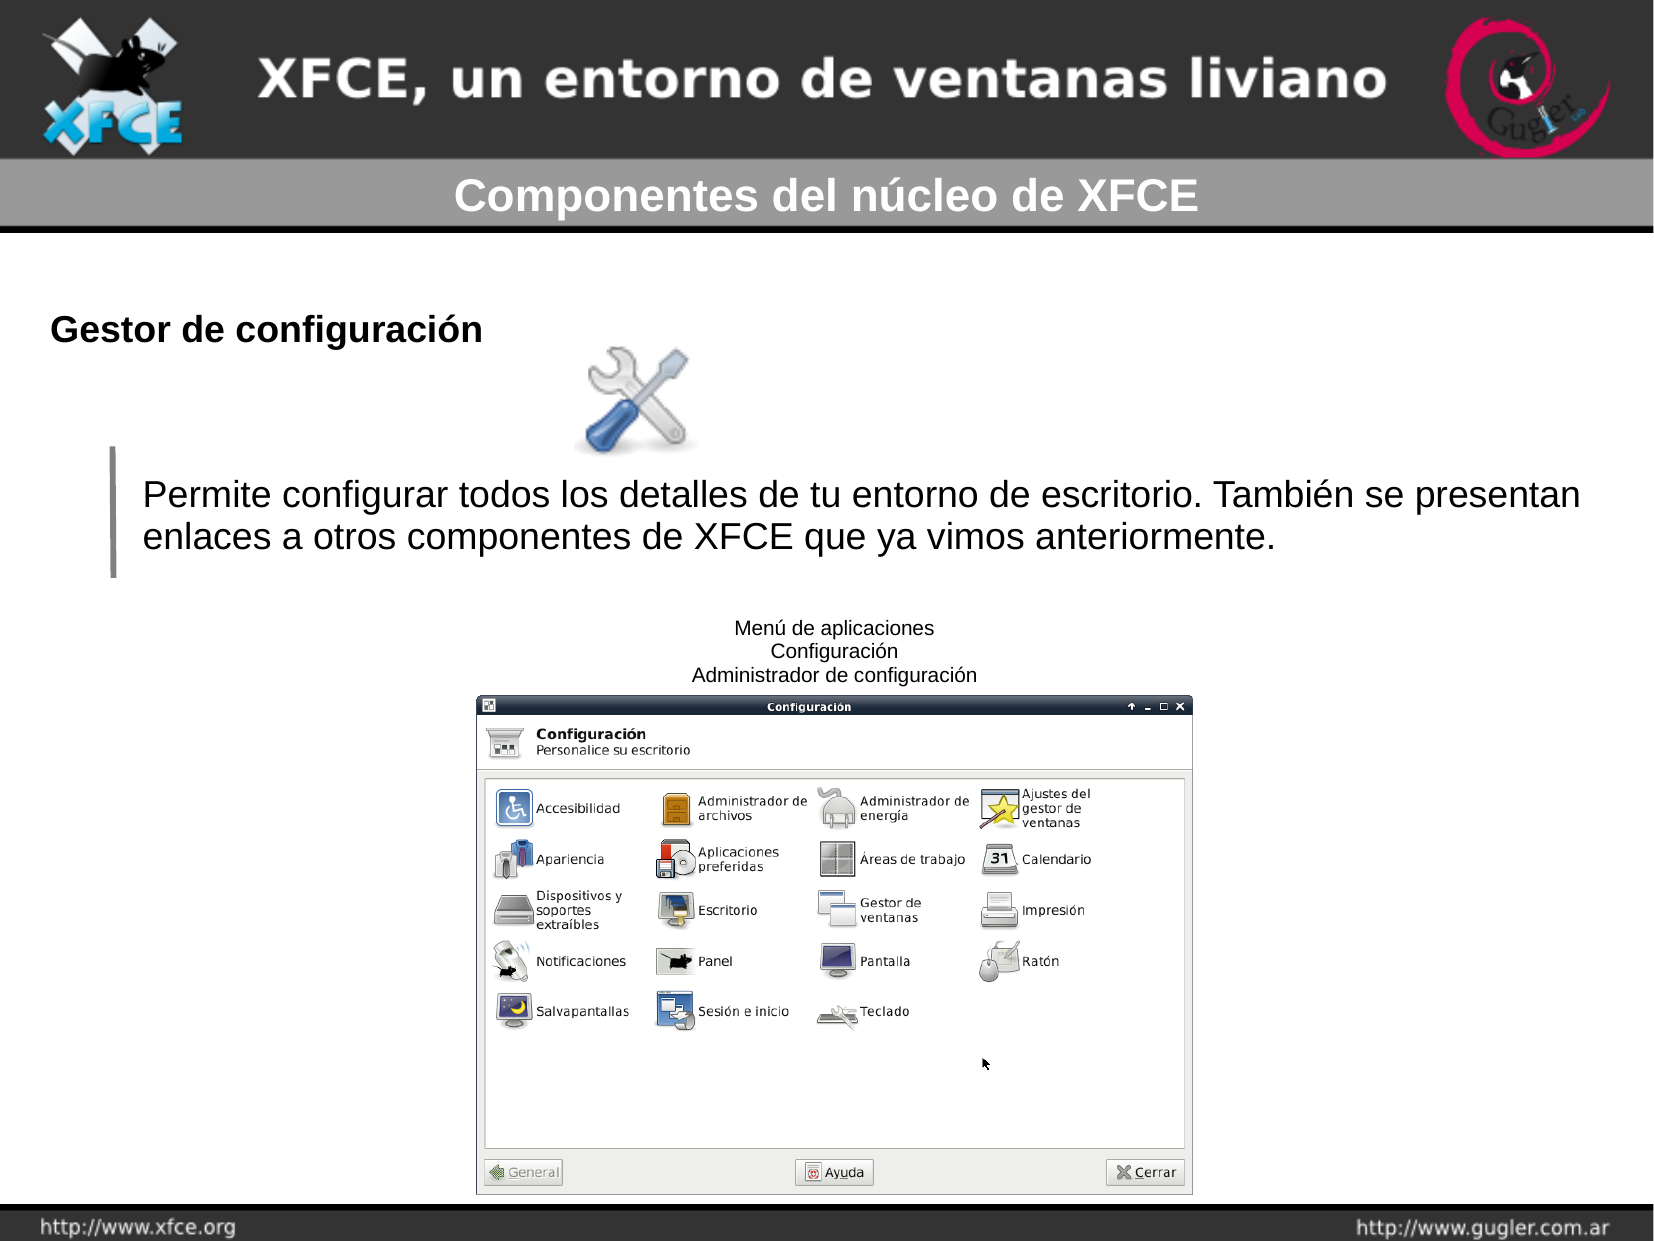

Componentes del núcleo de XFCE
Gestor de configuración
Permite configurar todos los detalles de tu entorno de escritorio. También se presentan enlaces a otros componentes de XFCE que ya vimos anteriormente.
Menú de aplicaciones
Configuración
Administrador de configuración